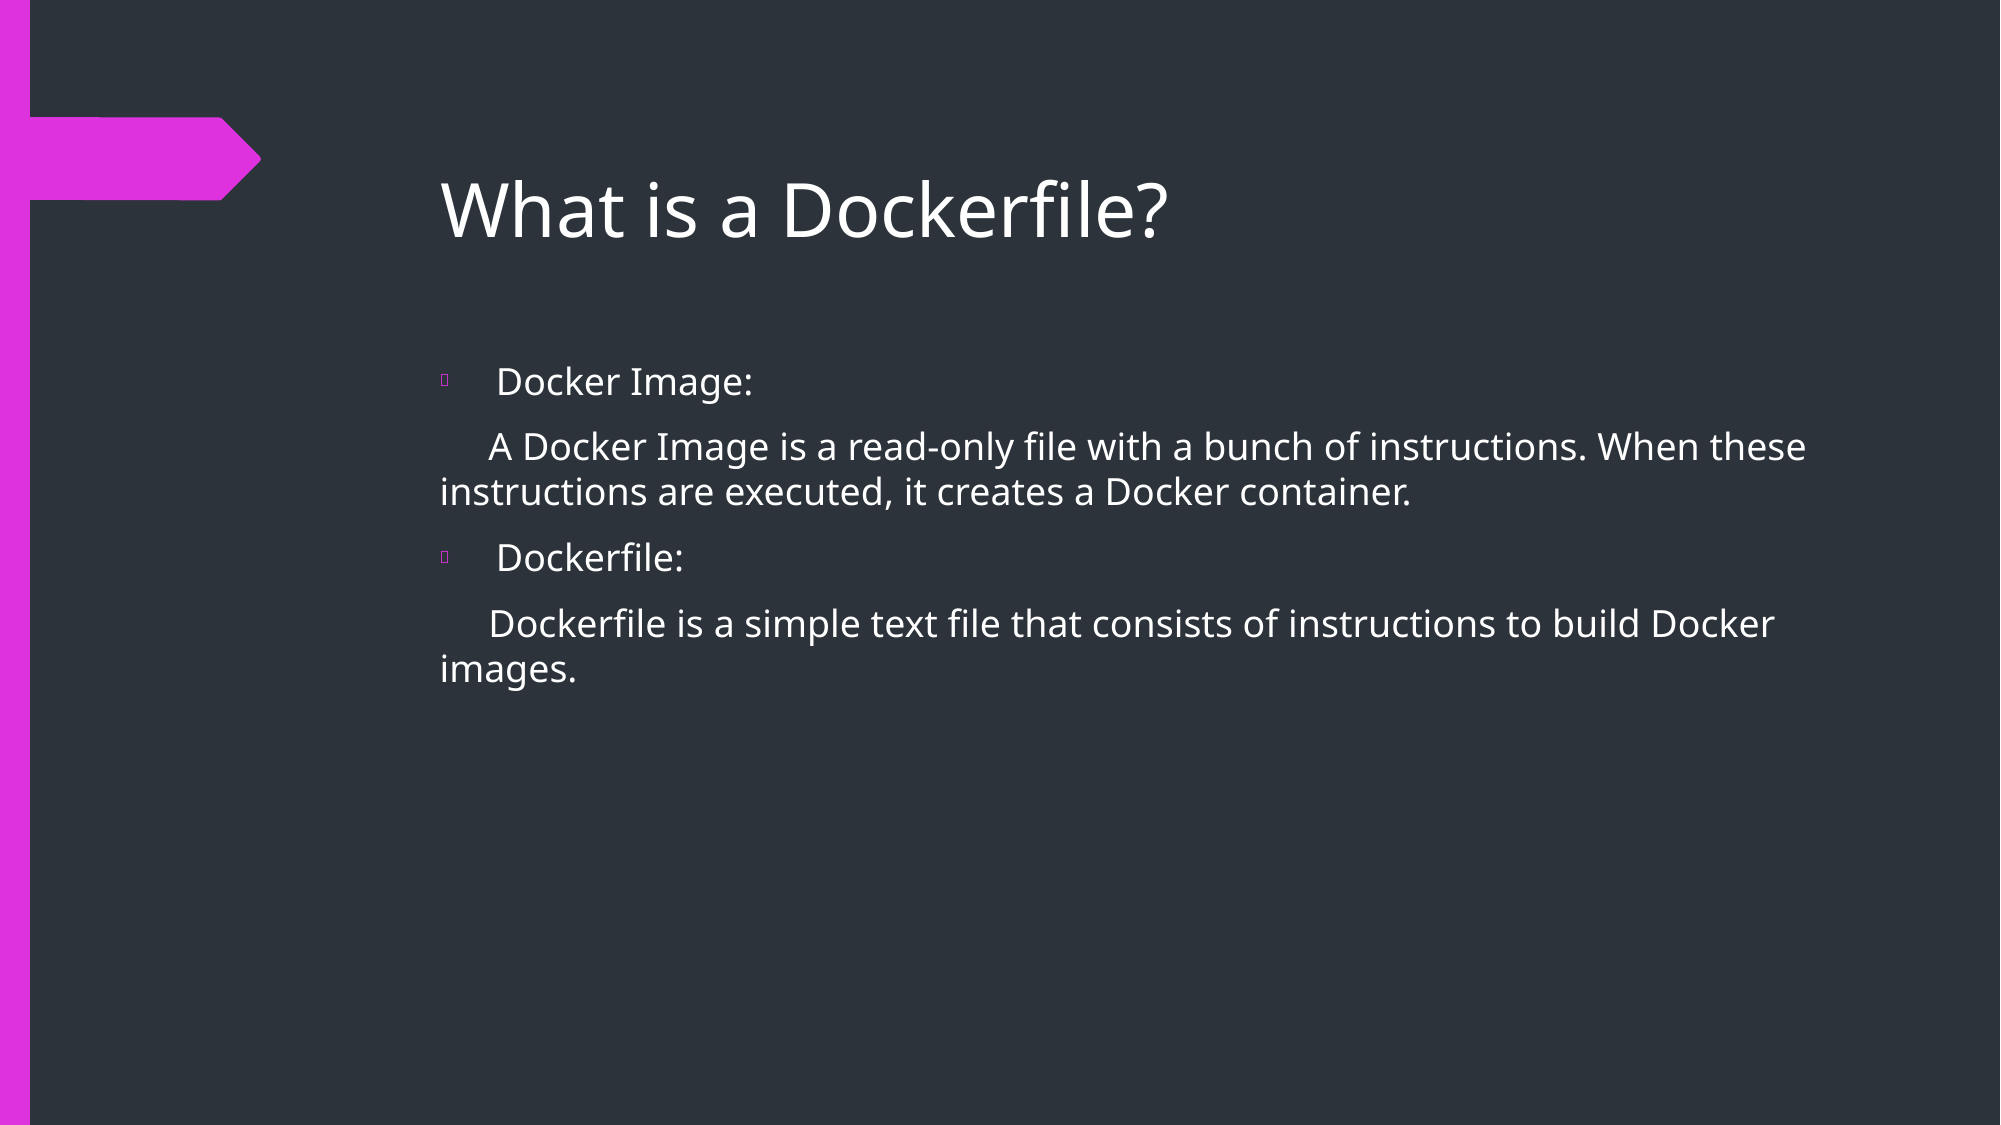

# What is a Dockerfile?
Docker Image:
 A Docker Image is a read-only file with a bunch of instructions. When these instructions are executed, it creates a Docker container.
Dockerfile:
 Dockerfile is a simple text file that consists of instructions to build Docker images.